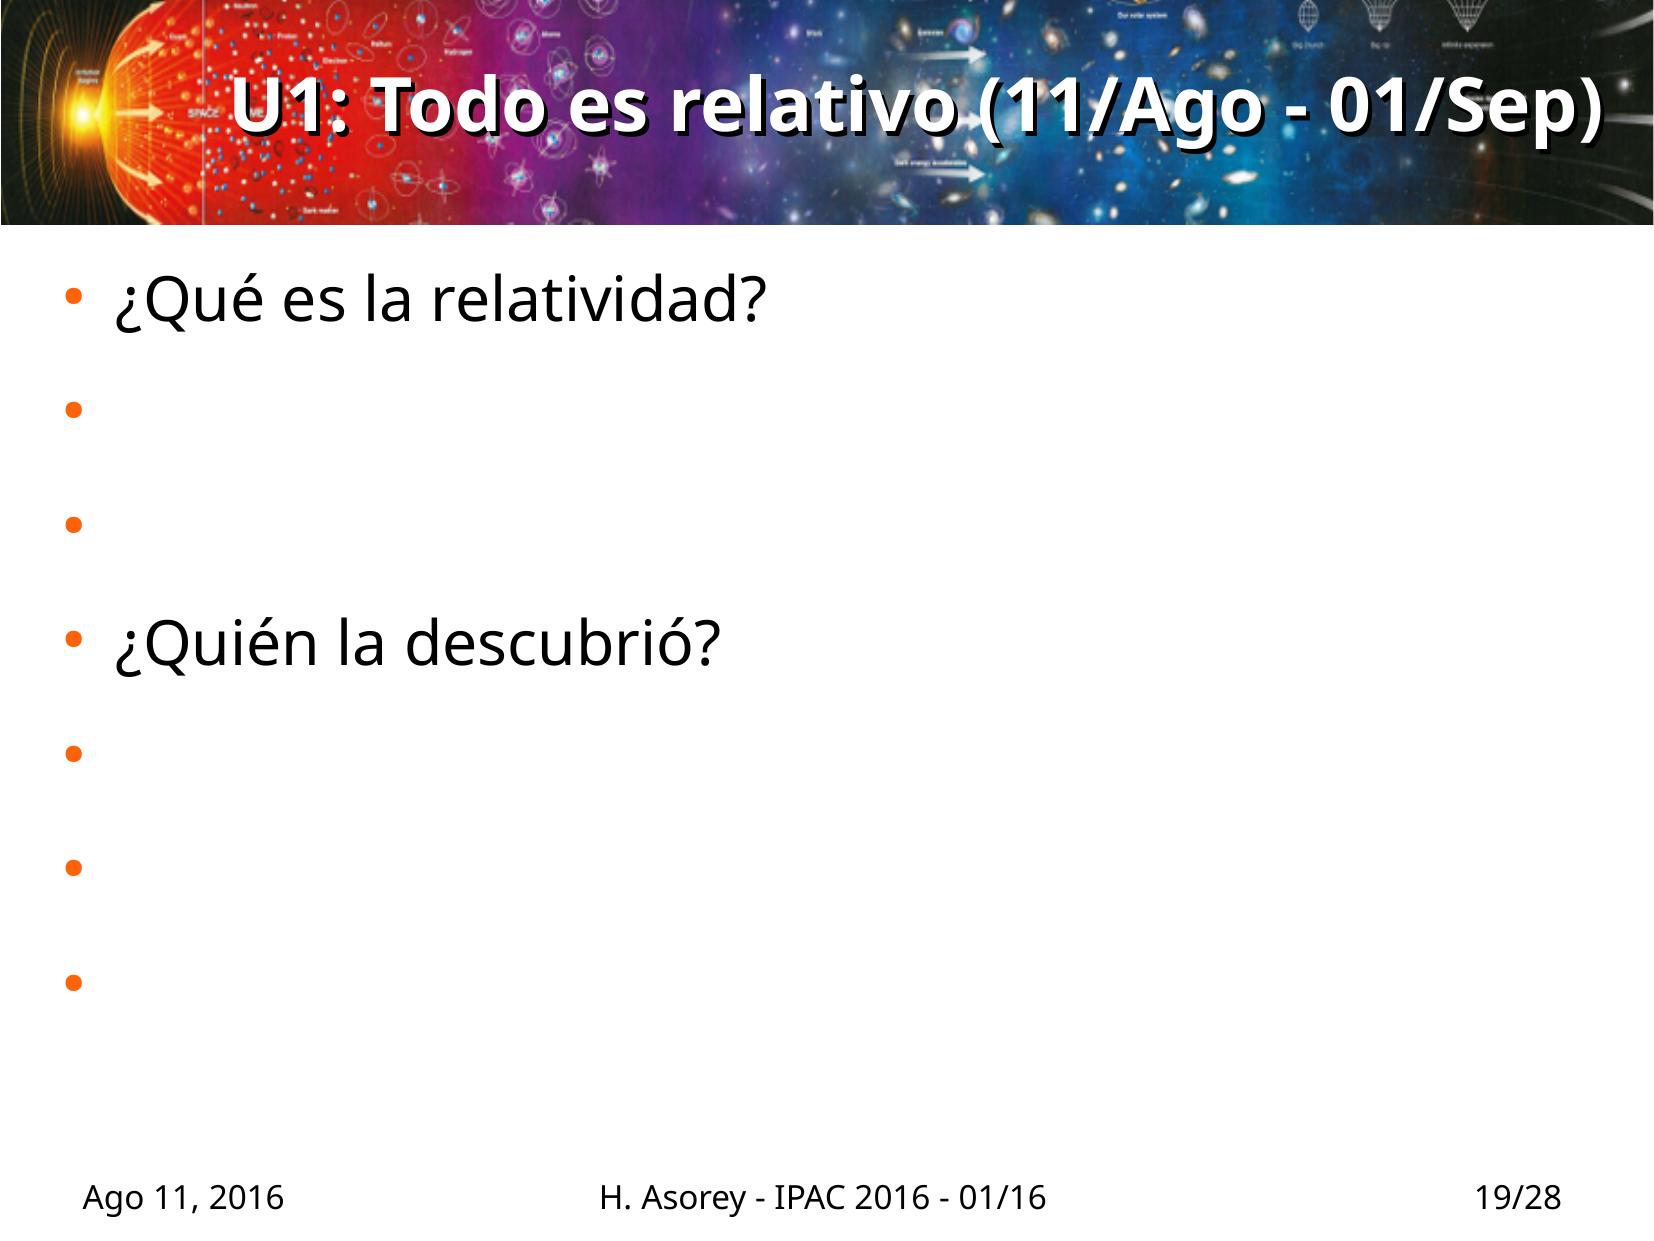

# U1: Todo es relativo (11/Ago - 01/Sep)
¿Qué es la relatividad?
¿Quién la descubrió?
Ago 11, 2016
H. Asorey - IPAC 2016 - 01/16
19